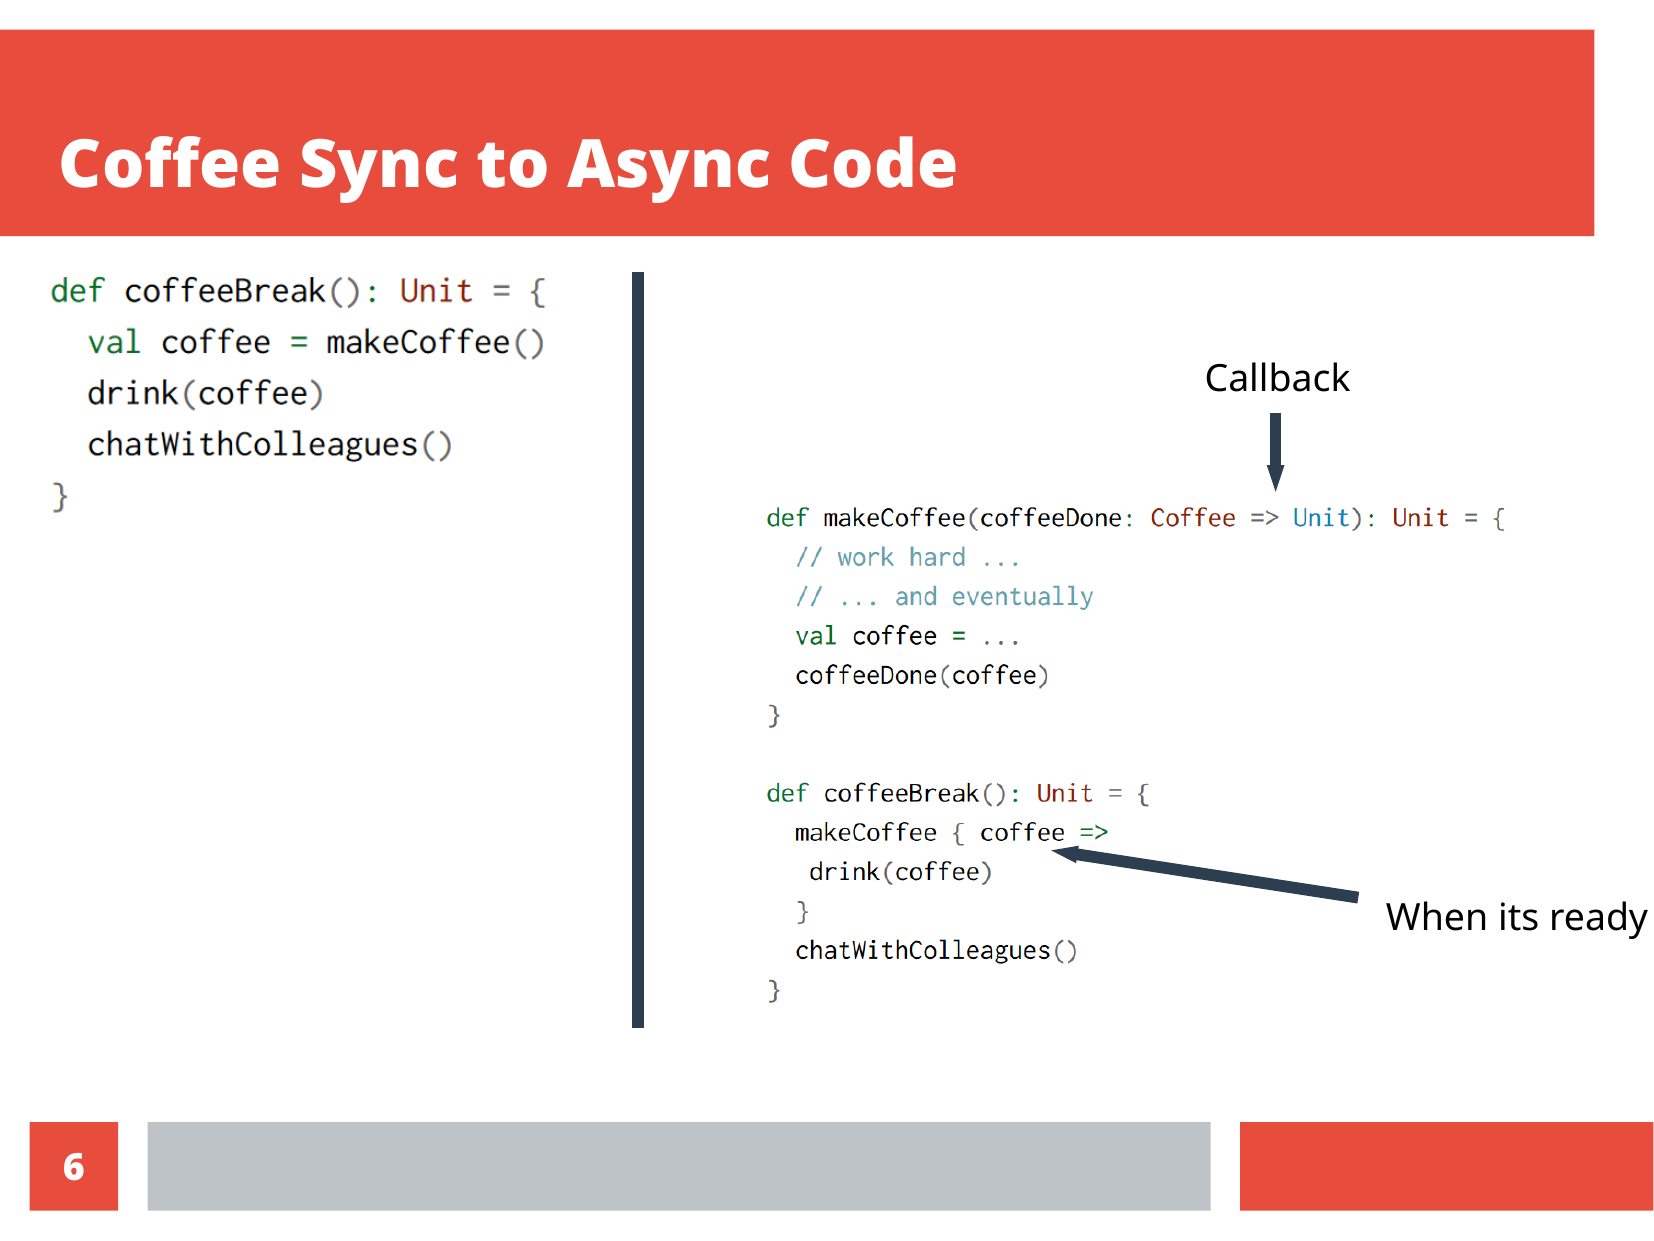

# Coffee Sync to Async Code
Callback
When its ready
6